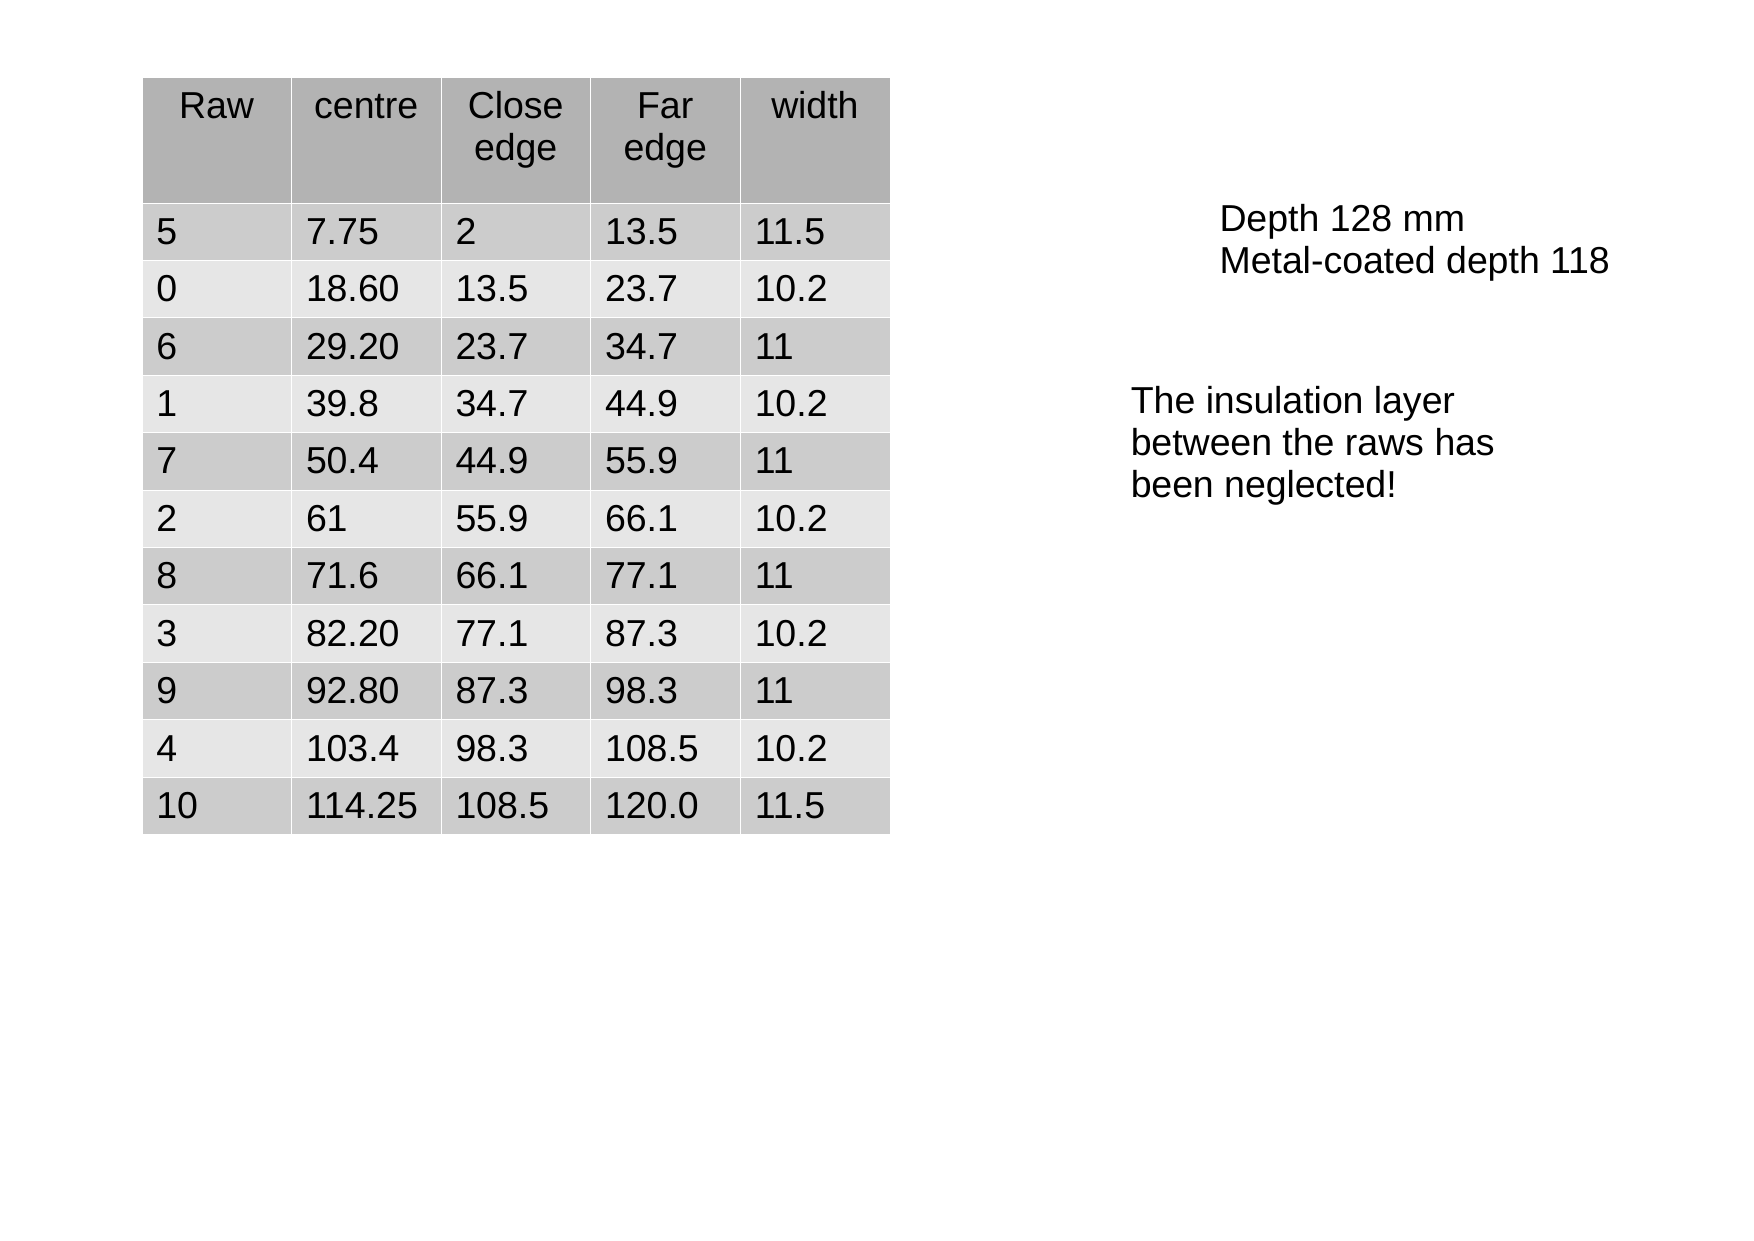

| Raw | centre | Close edge | Far edge | width |
| --- | --- | --- | --- | --- |
| 5 | 7.75 | 2 | 13.5 | 11.5 |
| 0 | 18.60 | 13.5 | 23.7 | 10.2 |
| 6 | 29.20 | 23.7 | 34.7 | 11 |
| 1 | 39.8 | 34.7 | 44.9 | 10.2 |
| 7 | 50.4 | 44.9 | 55.9 | 11 |
| 2 | 61 | 55.9 | 66.1 | 10.2 |
| 8 | 71.6 | 66.1 | 77.1 | 11 |
| 3 | 82.20 | 77.1 | 87.3 | 10.2 |
| 9 | 92.80 | 87.3 | 98.3 | 11 |
| 4 | 103.4 | 98.3 | 108.5 | 10.2 |
| 10 | 114.25 | 108.5 | 120.0 | 11.5 |
Depth 128 mm
Metal-coated depth 118
The insulation layer between the raws has been neglected!